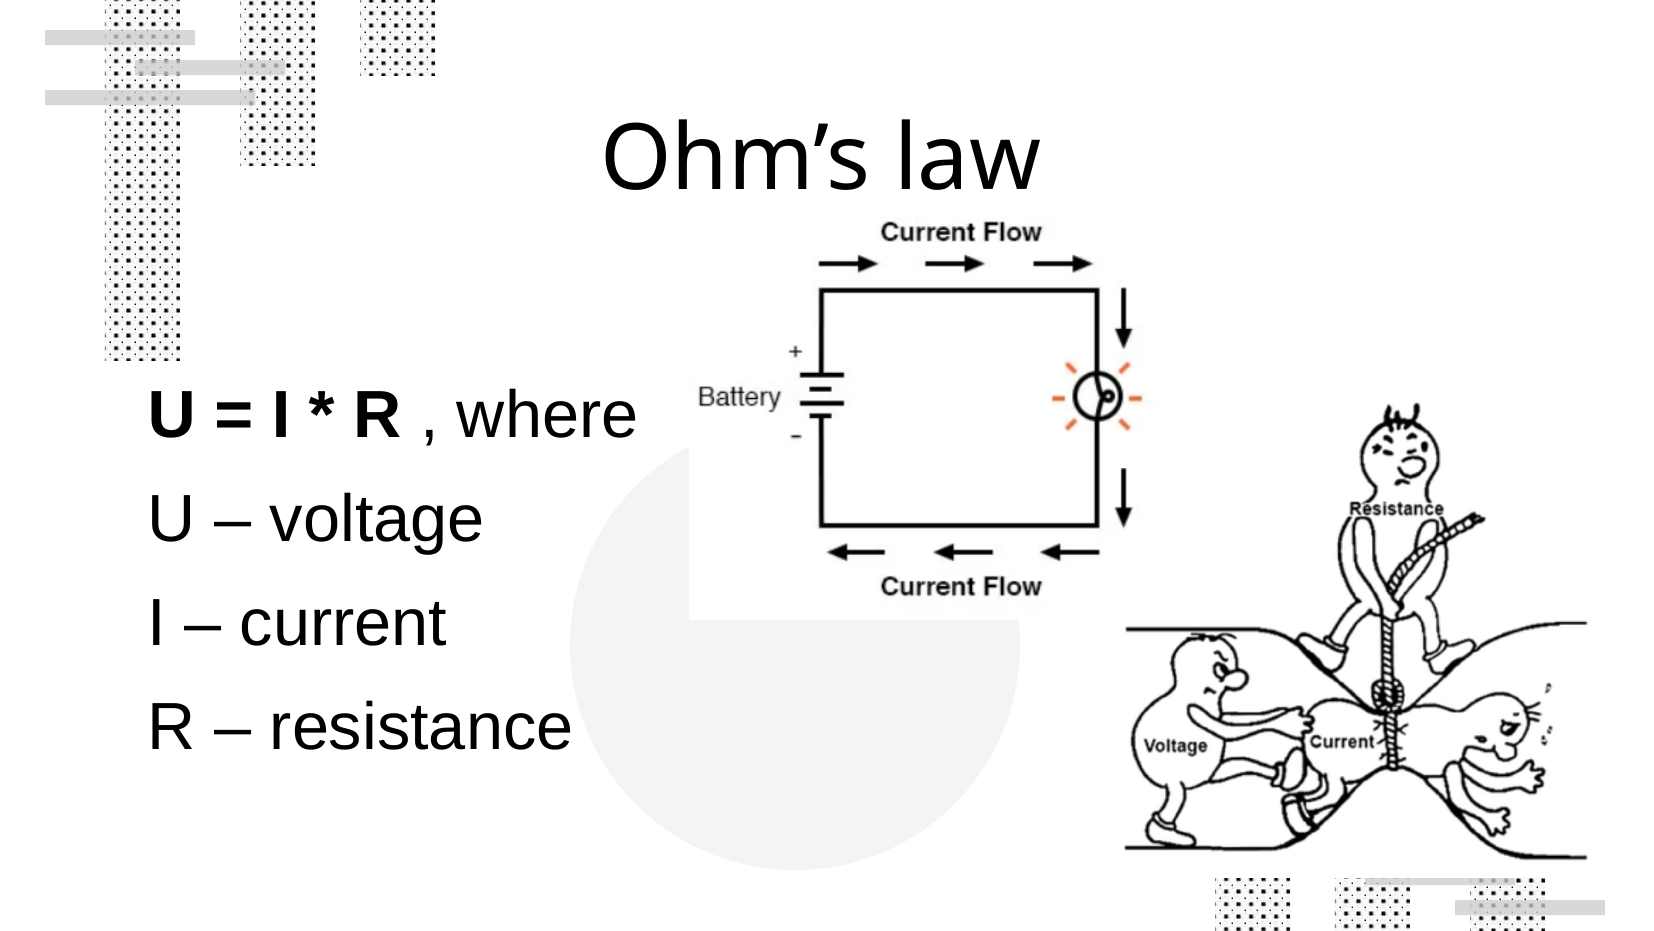

# Ohm’s law
U = I * R , where
U – voltage
I – current
R – resistance